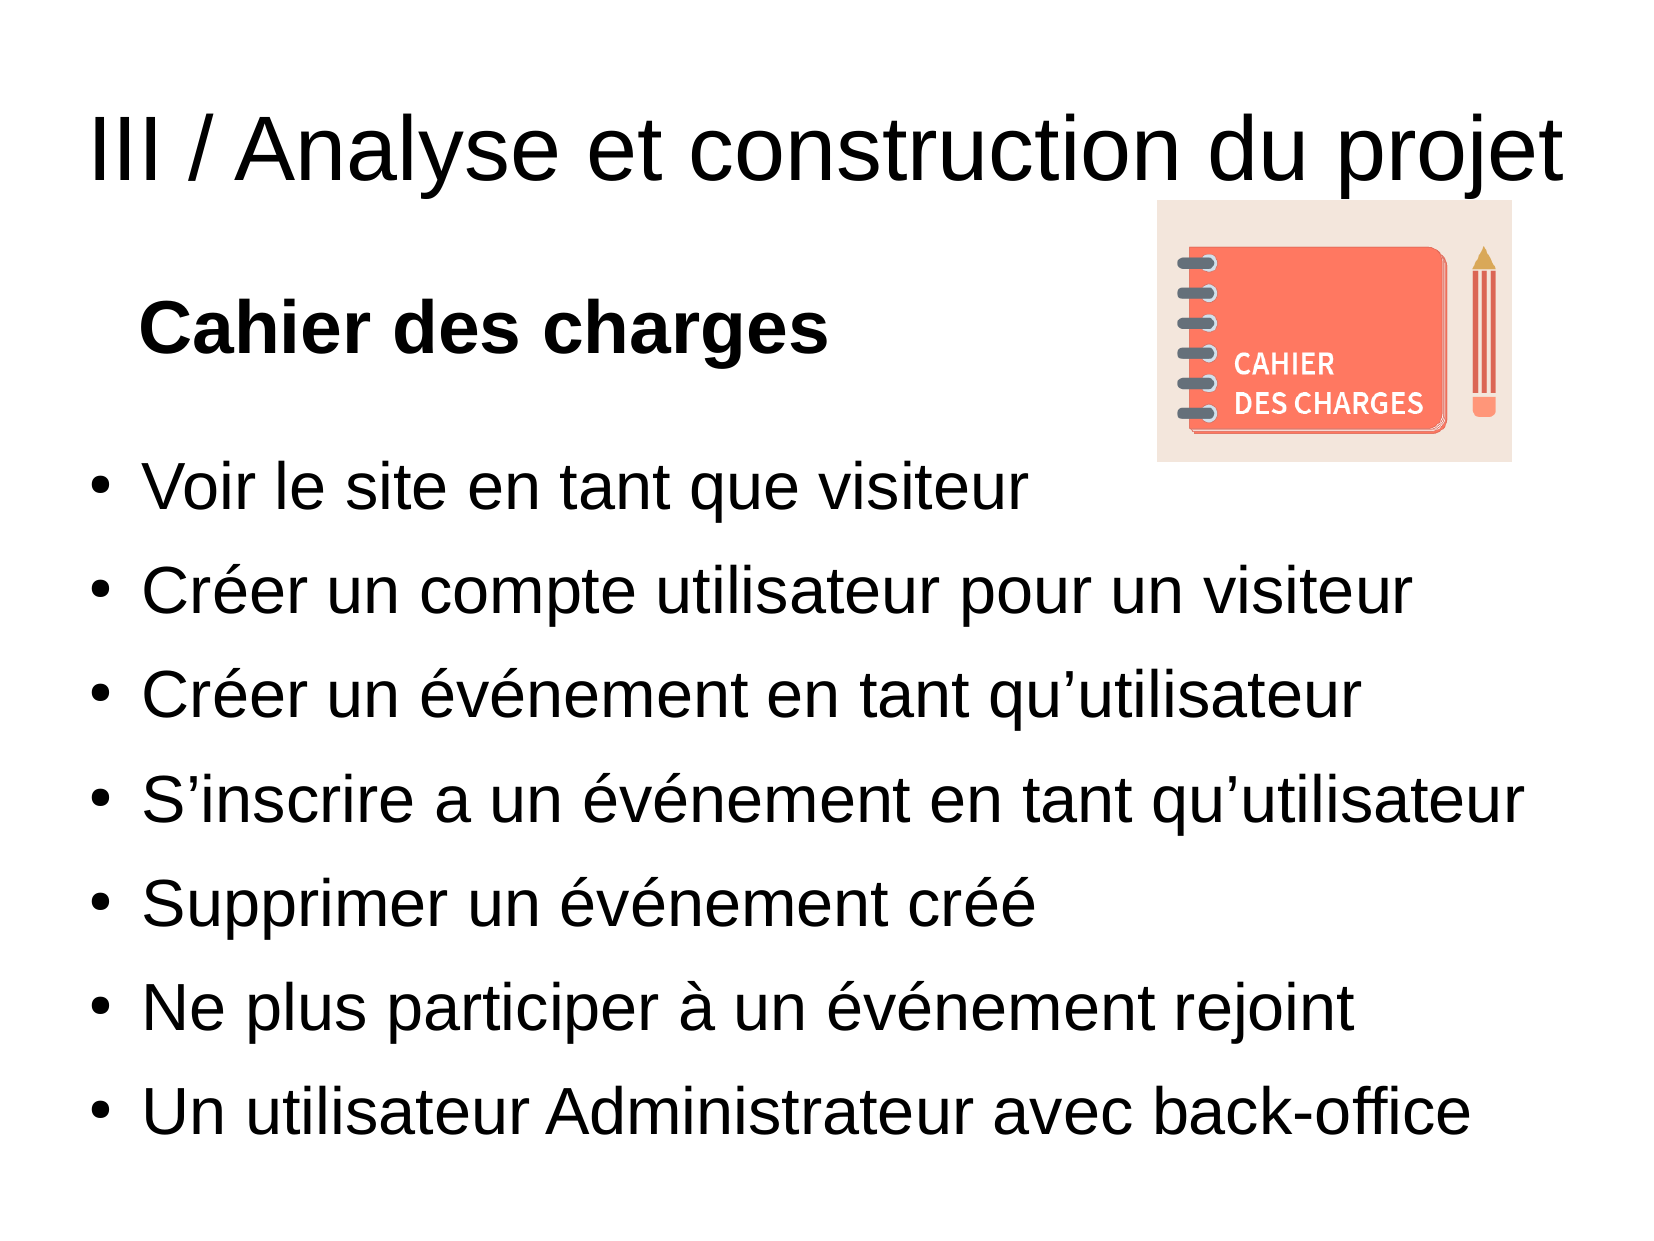

III / Analyse et construction du projet
# Cahier des charges
Voir le site en tant que visiteur
Créer un compte utilisateur pour un visiteur
Créer un événement en tant qu’utilisateur
S’inscrire a un événement en tant qu’utilisateur
Supprimer un événement créé
Ne plus participer à un événement rejoint
Un utilisateur Administrateur avec back-office